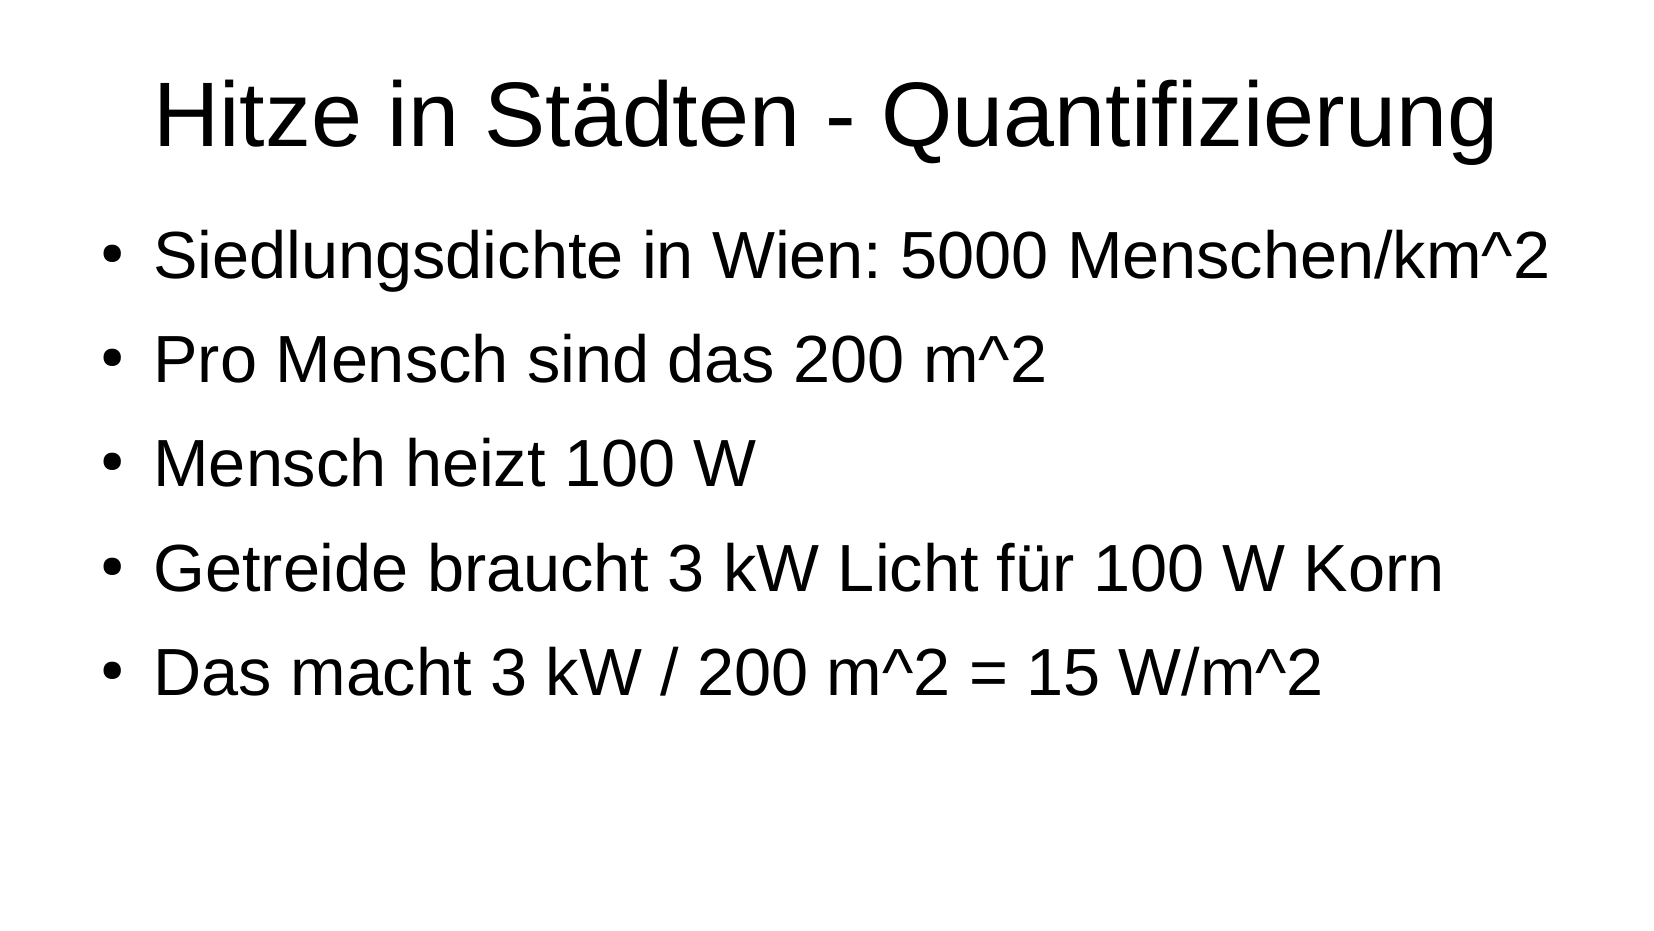

# Hitze in Städten - Quantifizierung
Siedlungsdichte in Wien: 5000 Menschen/km^2
Pro Mensch sind das 200 m^2
Mensch heizt 100 W
Getreide braucht 3 kW Licht für 100 W Korn
Das macht 3 kW / 200 m^2 = 15 W/m^2